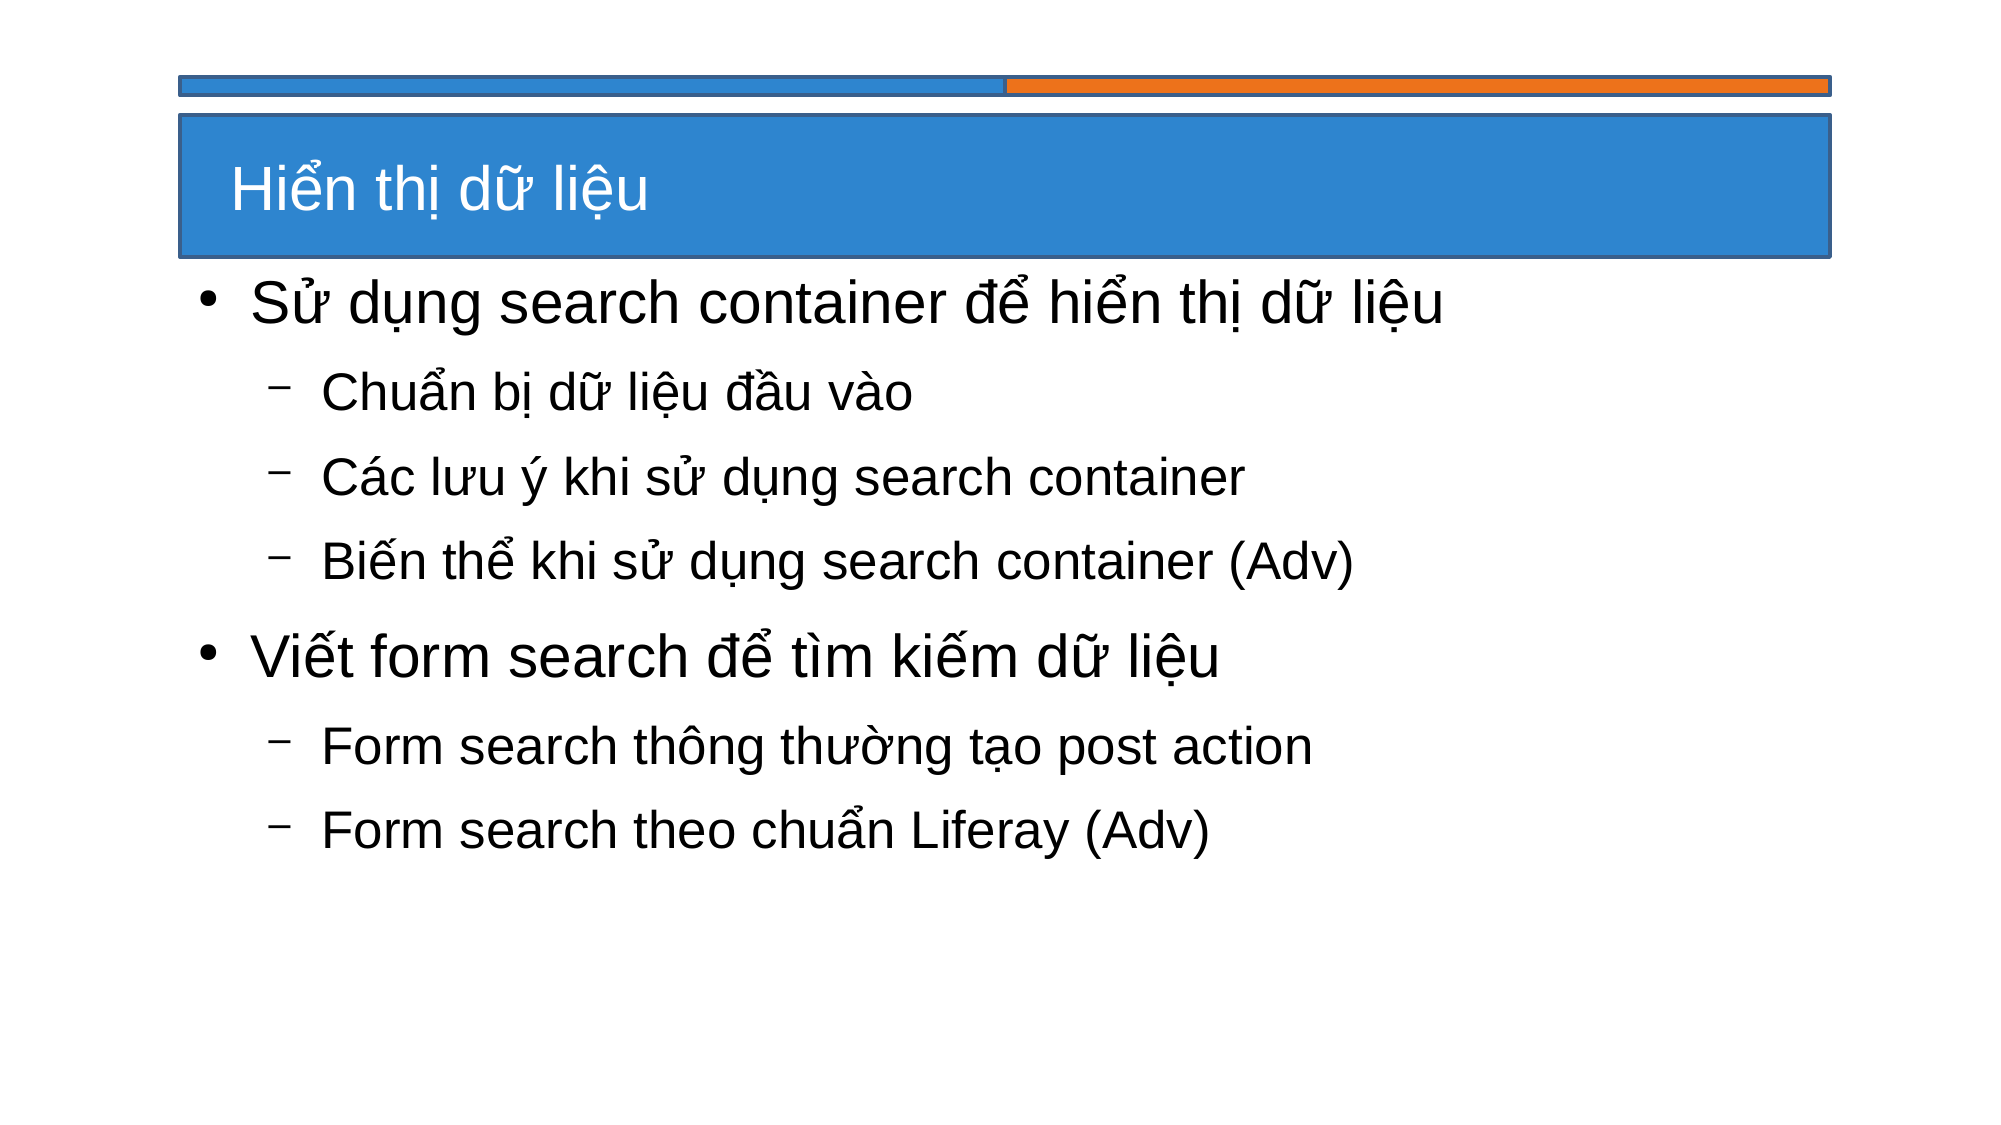

Hiển thị dữ liệu
# Sử dụng search container để hiển thị dữ liệu
Chuẩn bị dữ liệu đầu vào
Các lưu ý khi sử dụng search container
Biến thể khi sử dụng search container (Adv)
Viết form search để tìm kiếm dữ liệu
Form search thông thường tạo post action
Form search theo chuẩn Liferay (Adv)